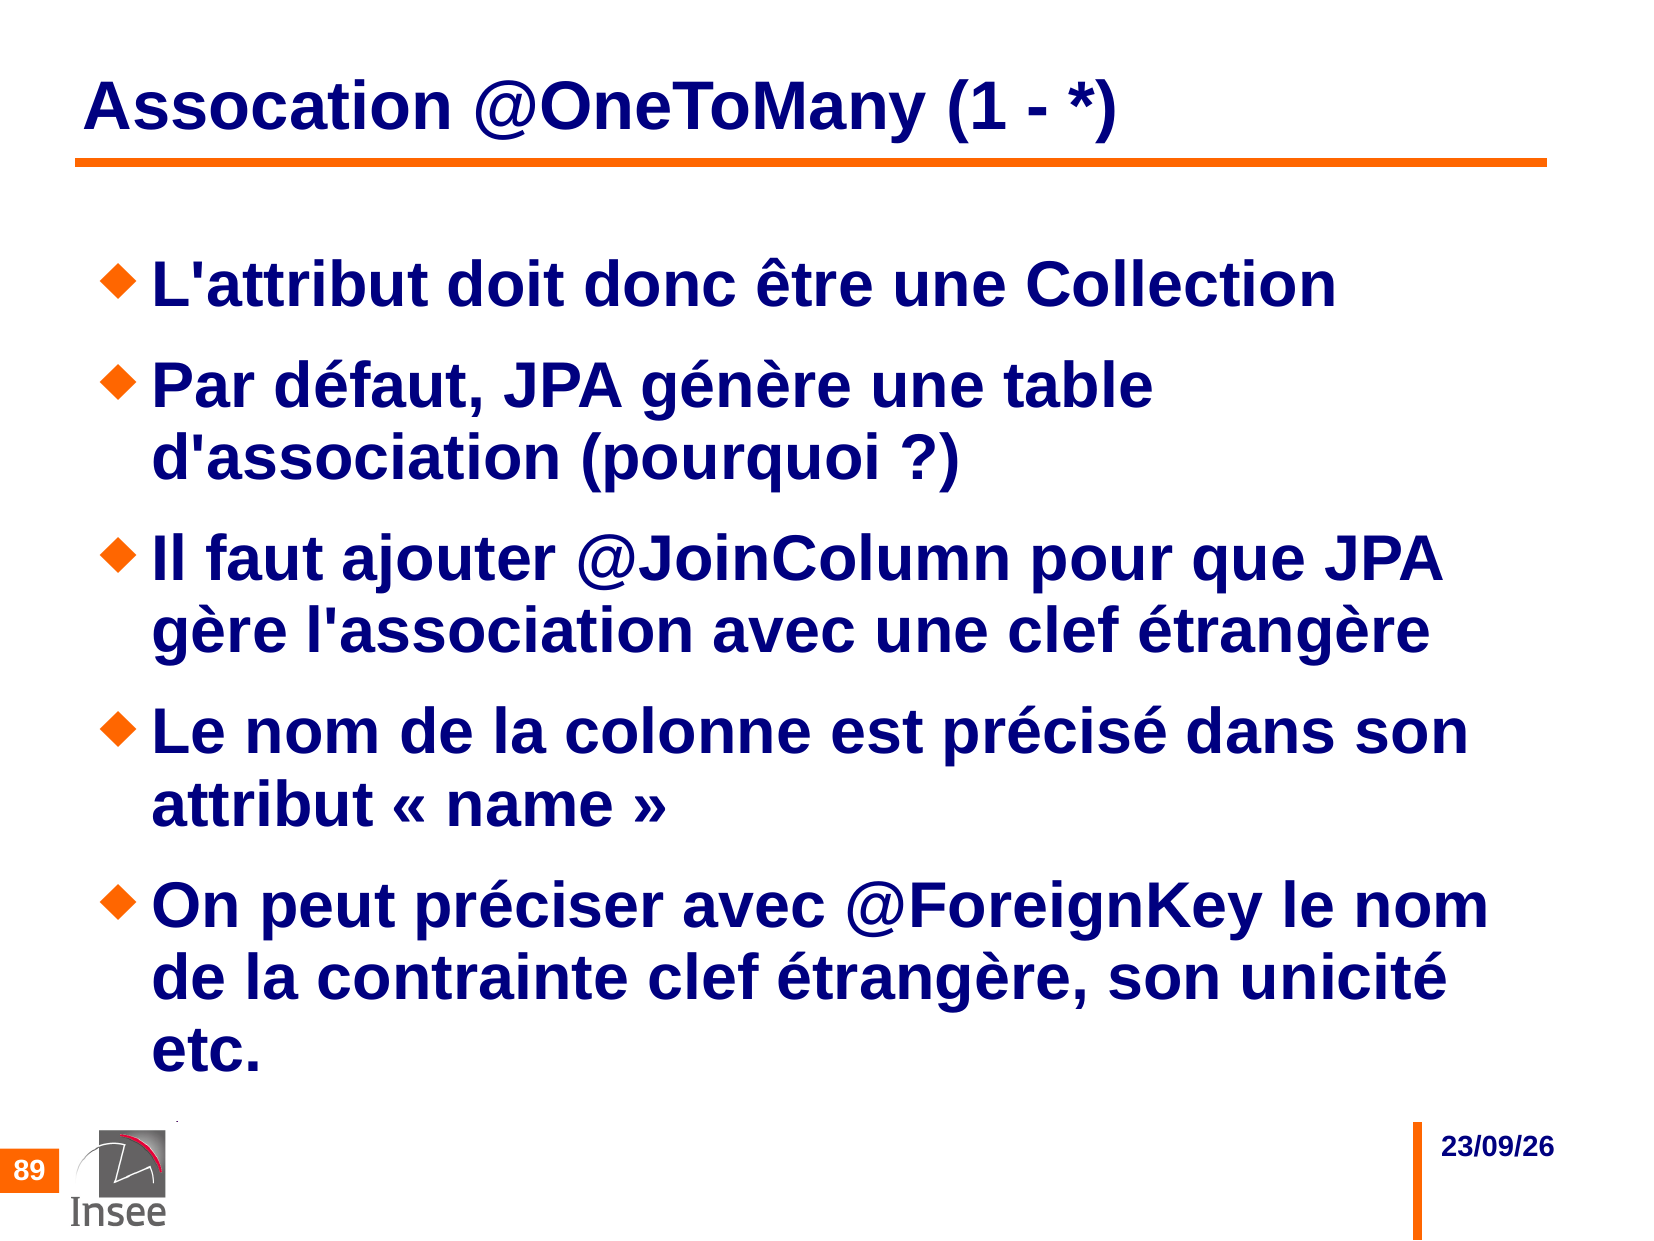

# Assocation @OneToMany (1 - *)
L'attribut doit donc être une Collection
Par défaut, JPA génère une table d'association (pourquoi ?)
Il faut ajouter @JoinColumn pour que JPA gère l'association avec une clef étrangère
Le nom de la colonne est précisé dans son attribut « name »
On peut préciser avec @ForeignKey le nom de la contrainte clef étrangère, son unicité etc.
89